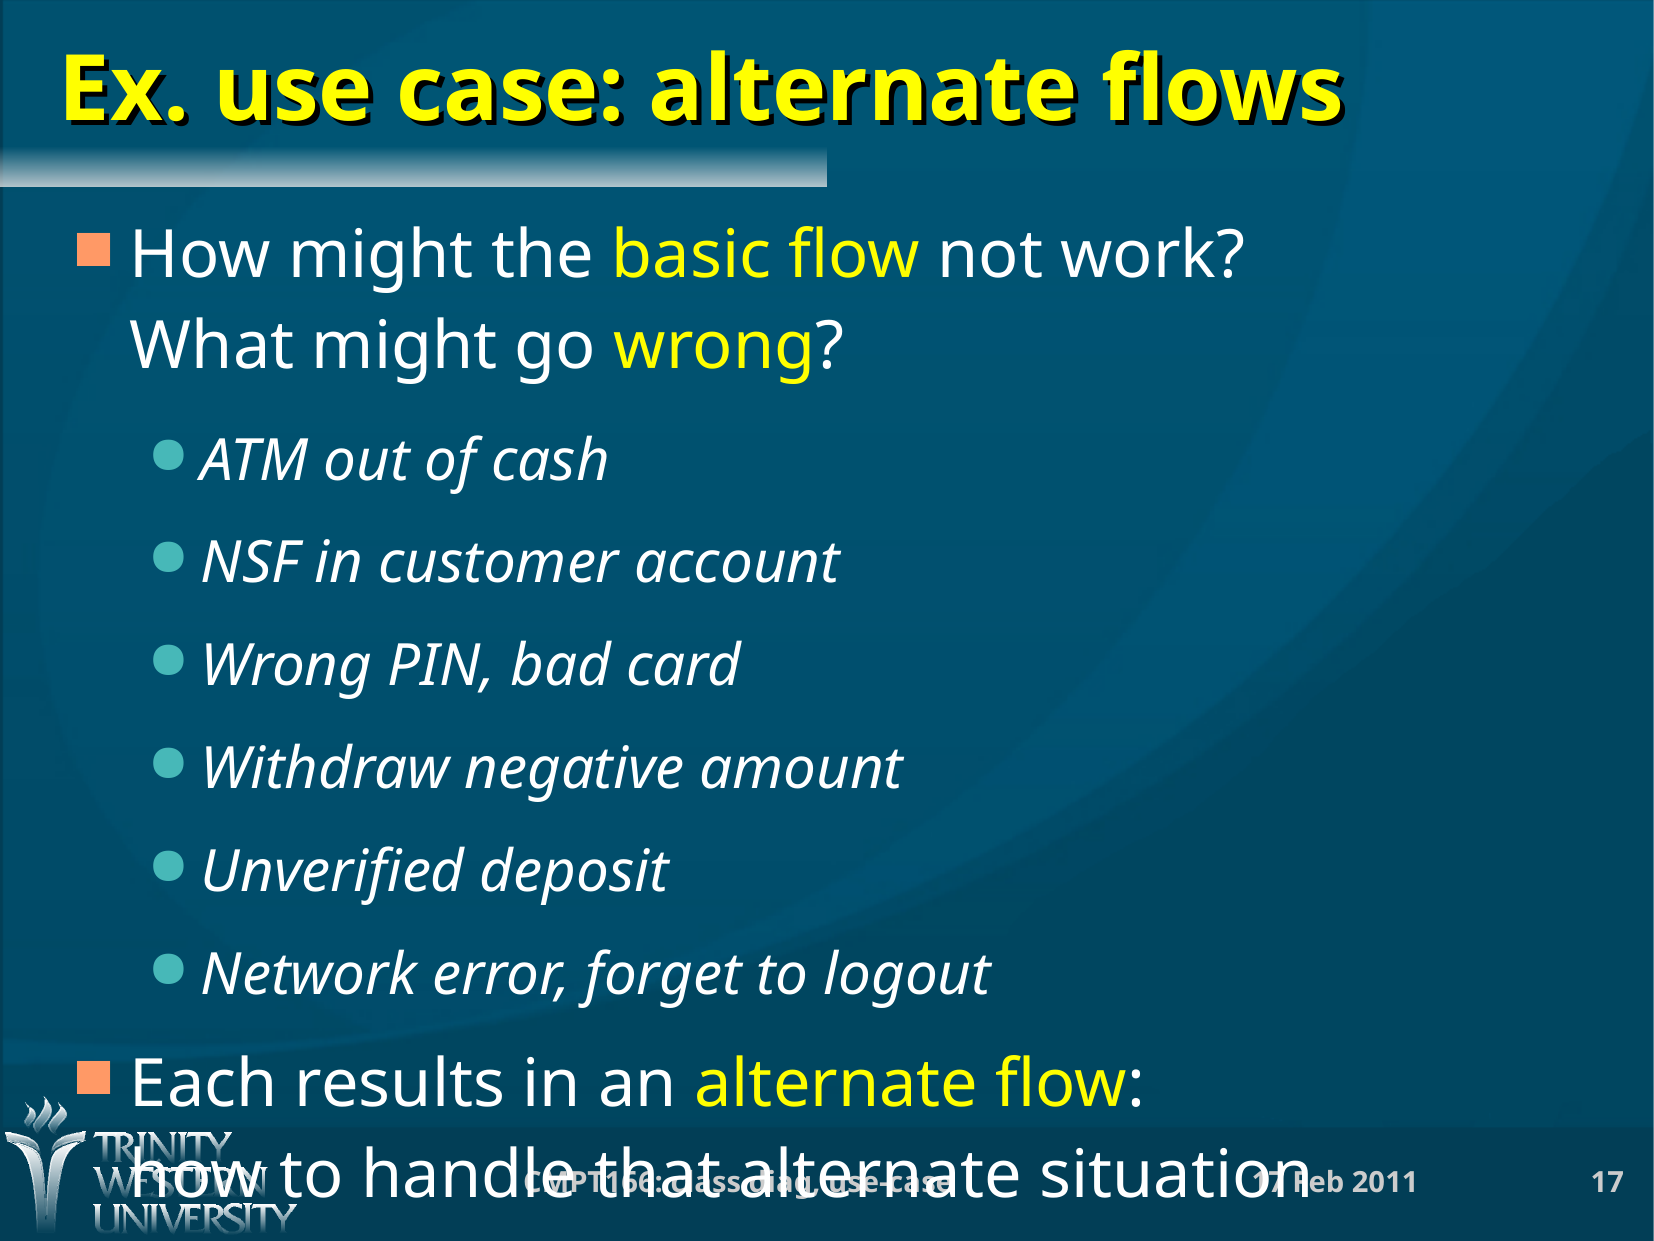

# Ex. use case: alternate flows
How might the basic flow not work?
What might go wrong?
ATM out of cash
NSF in customer account
Wrong PIN, bad card
Withdraw negative amount
Unverified deposit
Network error, forget to logout
Each results in an alternate flow:
how to handle that alternate situation
CMPT166: class diag, use-case
17 Feb 2011
17